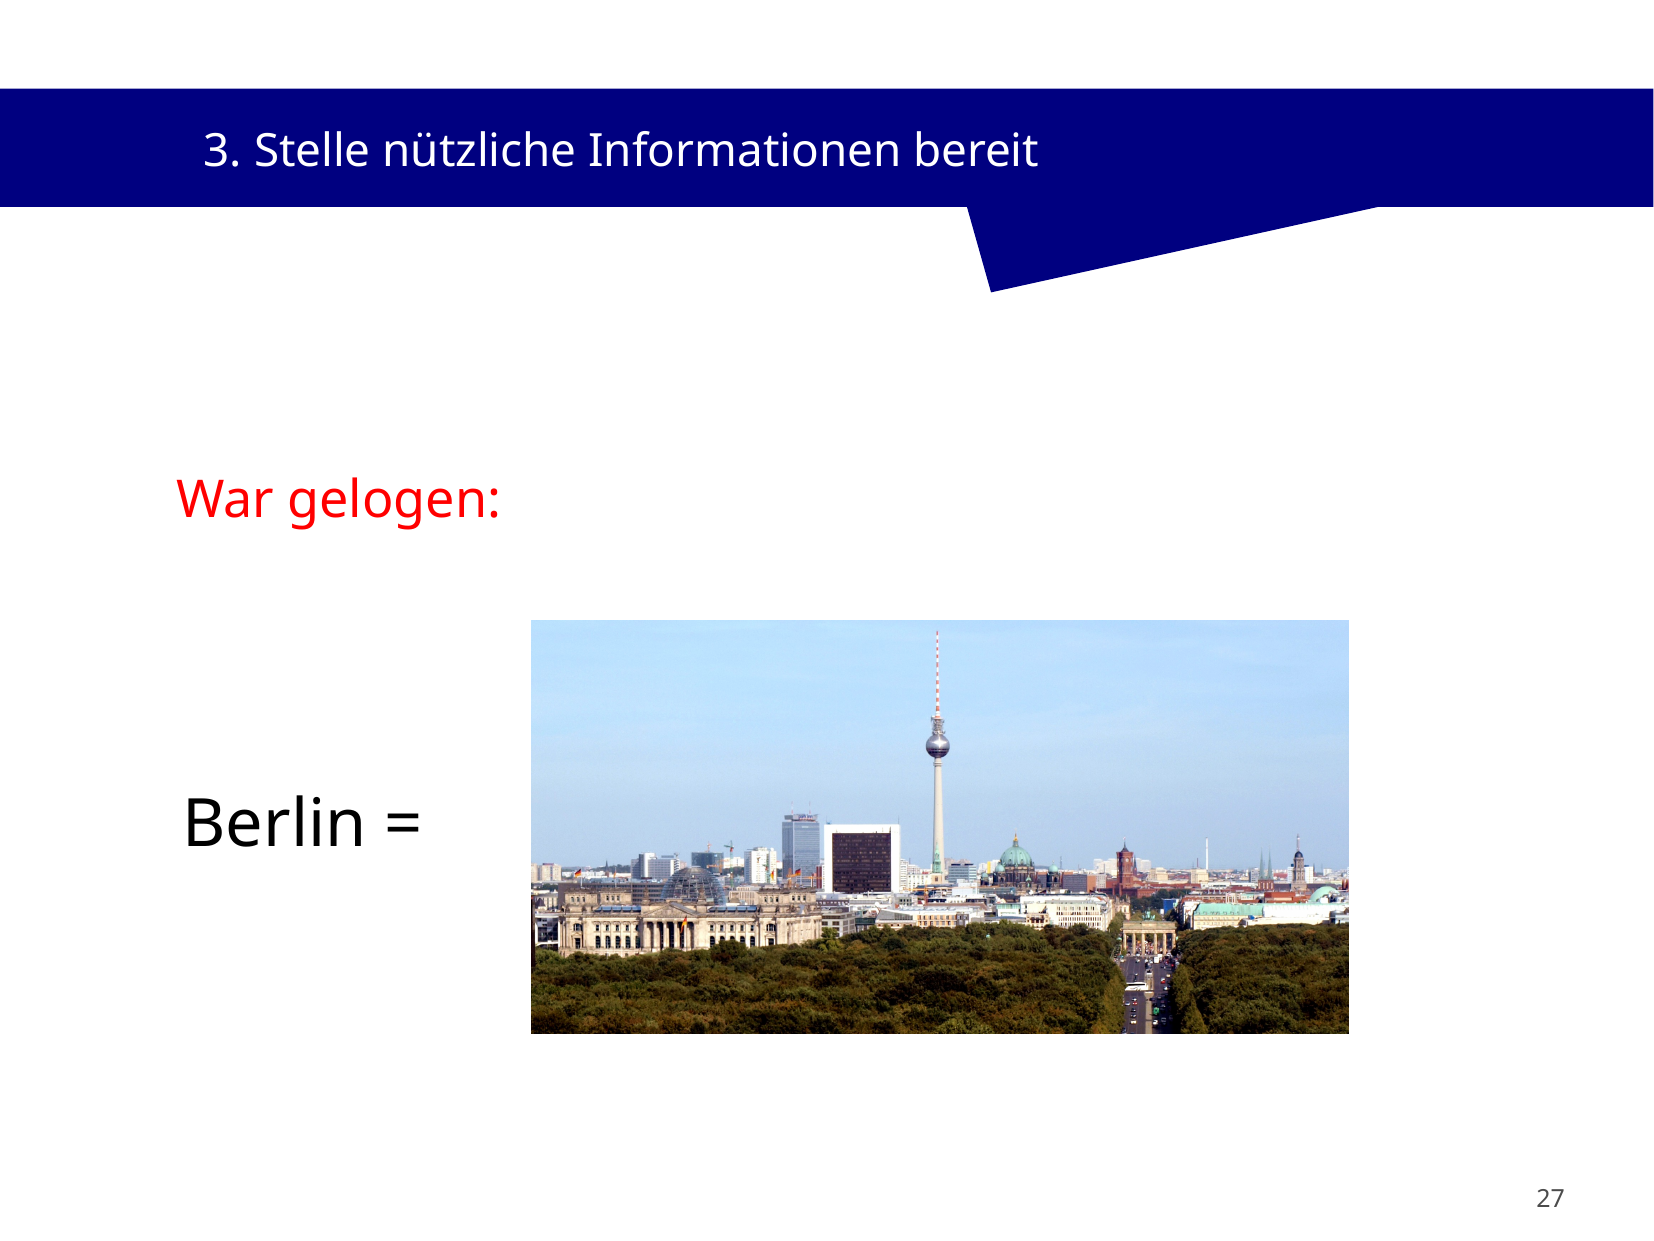

3. Stelle nützliche Informationen bereit
War gelogen:
Berlin =